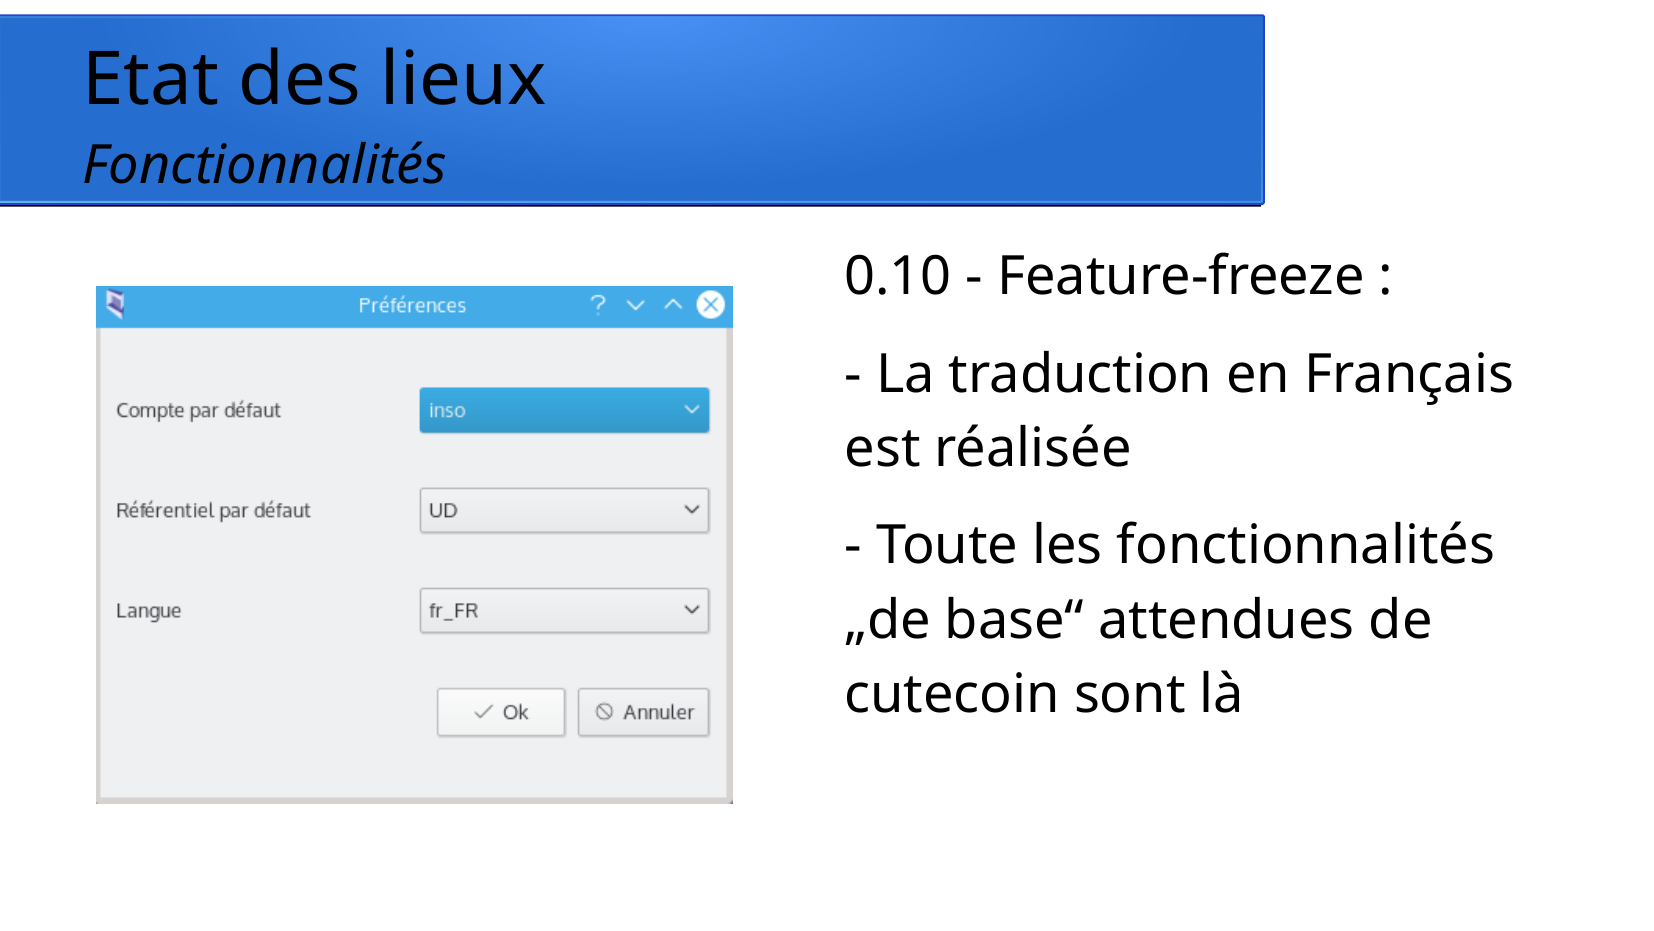

Etat des lieux
Fonctionnalités
# 0.10 - Feature-freeze :
- La traduction en Français est réalisée
- Toute les fonctionnalités „de base“ attendues de cutecoin sont là